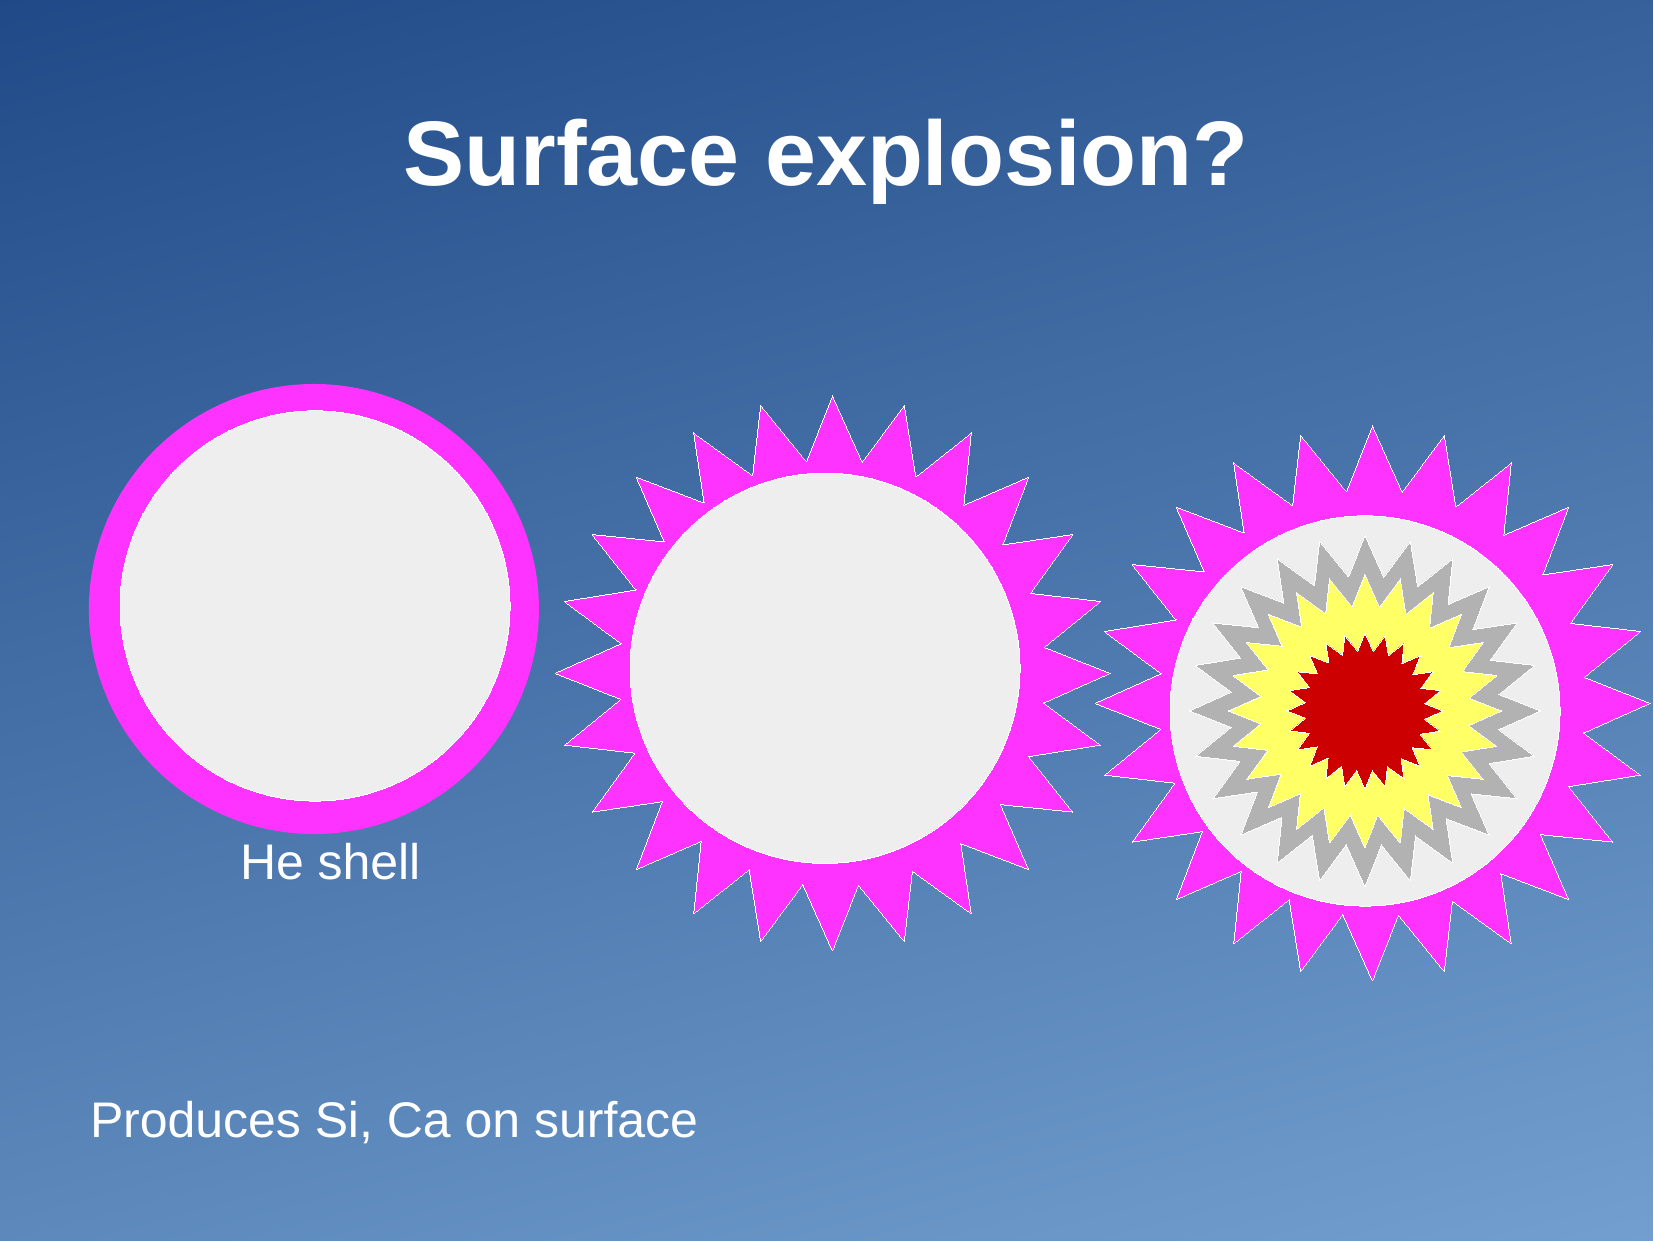

# Surface explosion?
He shell
Produces Si, Ca on surface